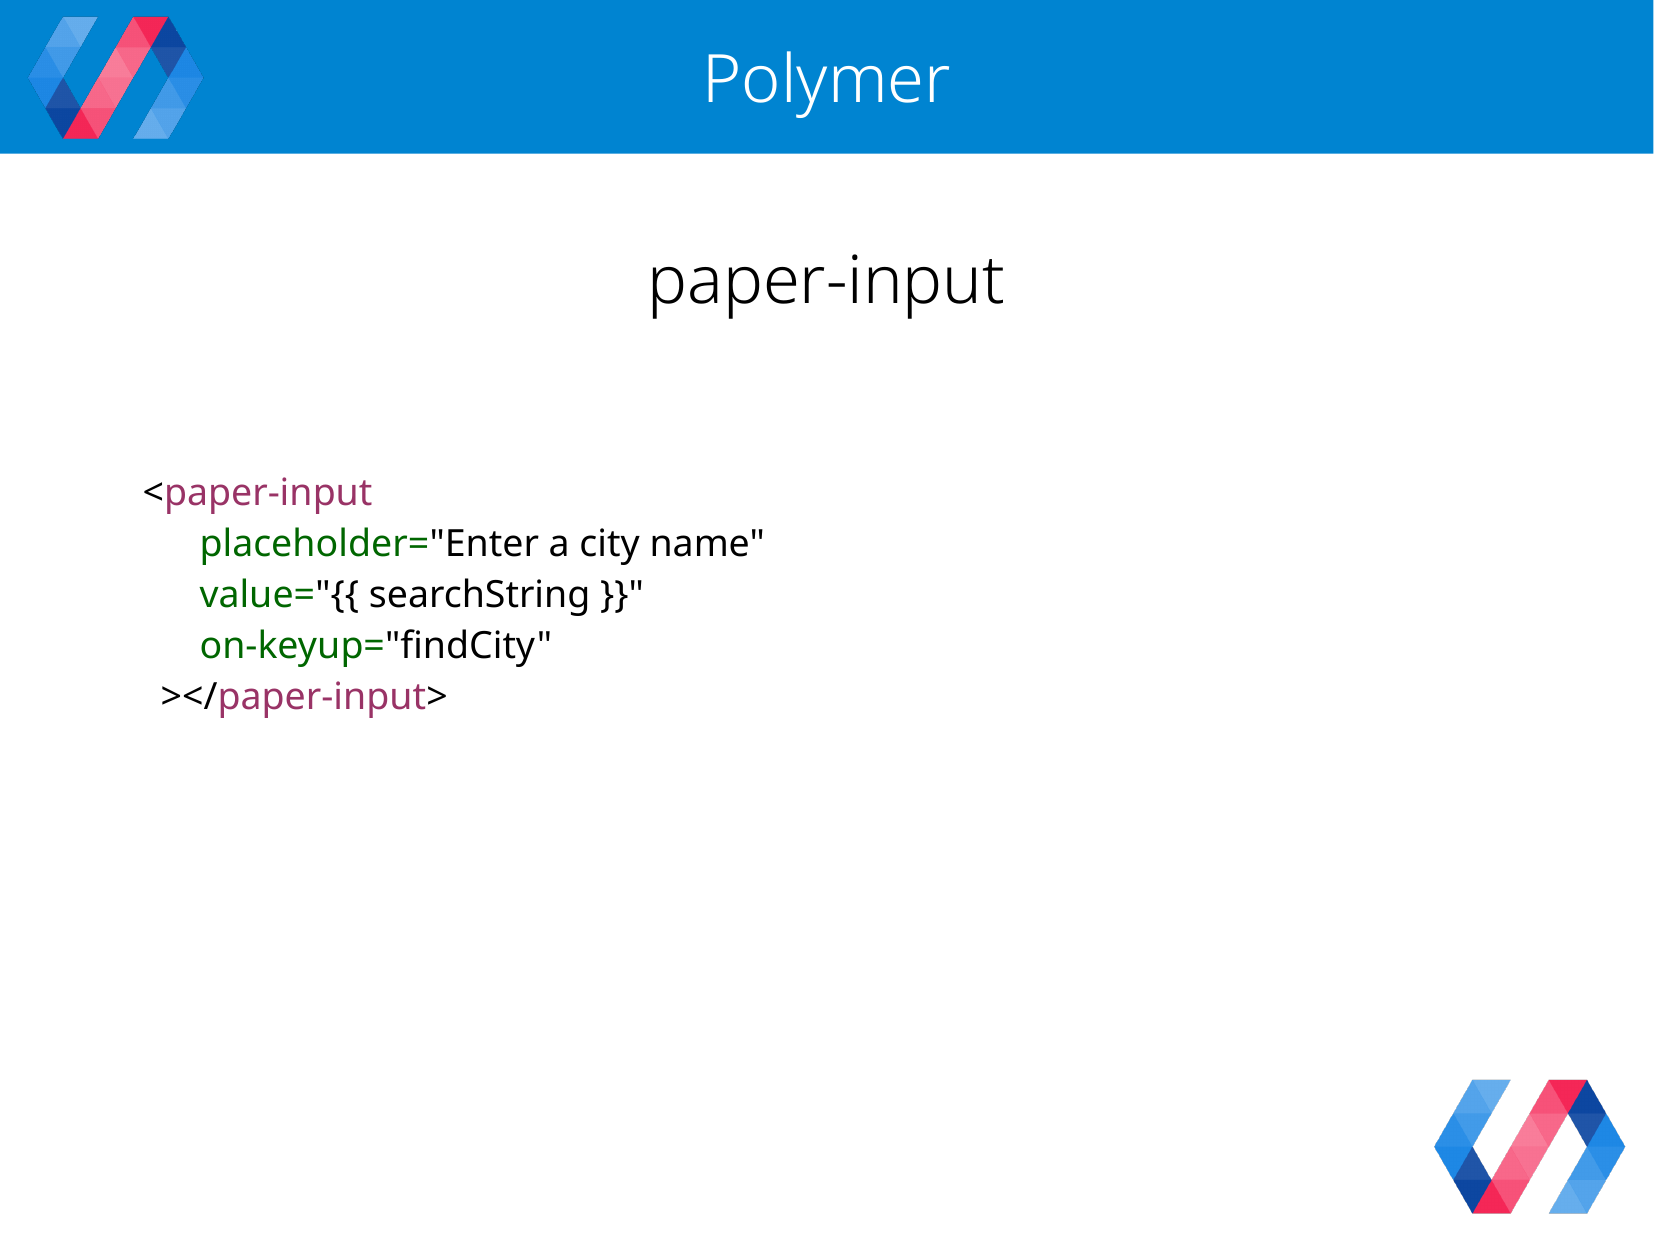

# Polymer
paper-input
 <paper-input
 placeholder="Enter a city name"
 value="{{ searchString }}"
 on-keyup="findCity"
 ></paper-input>